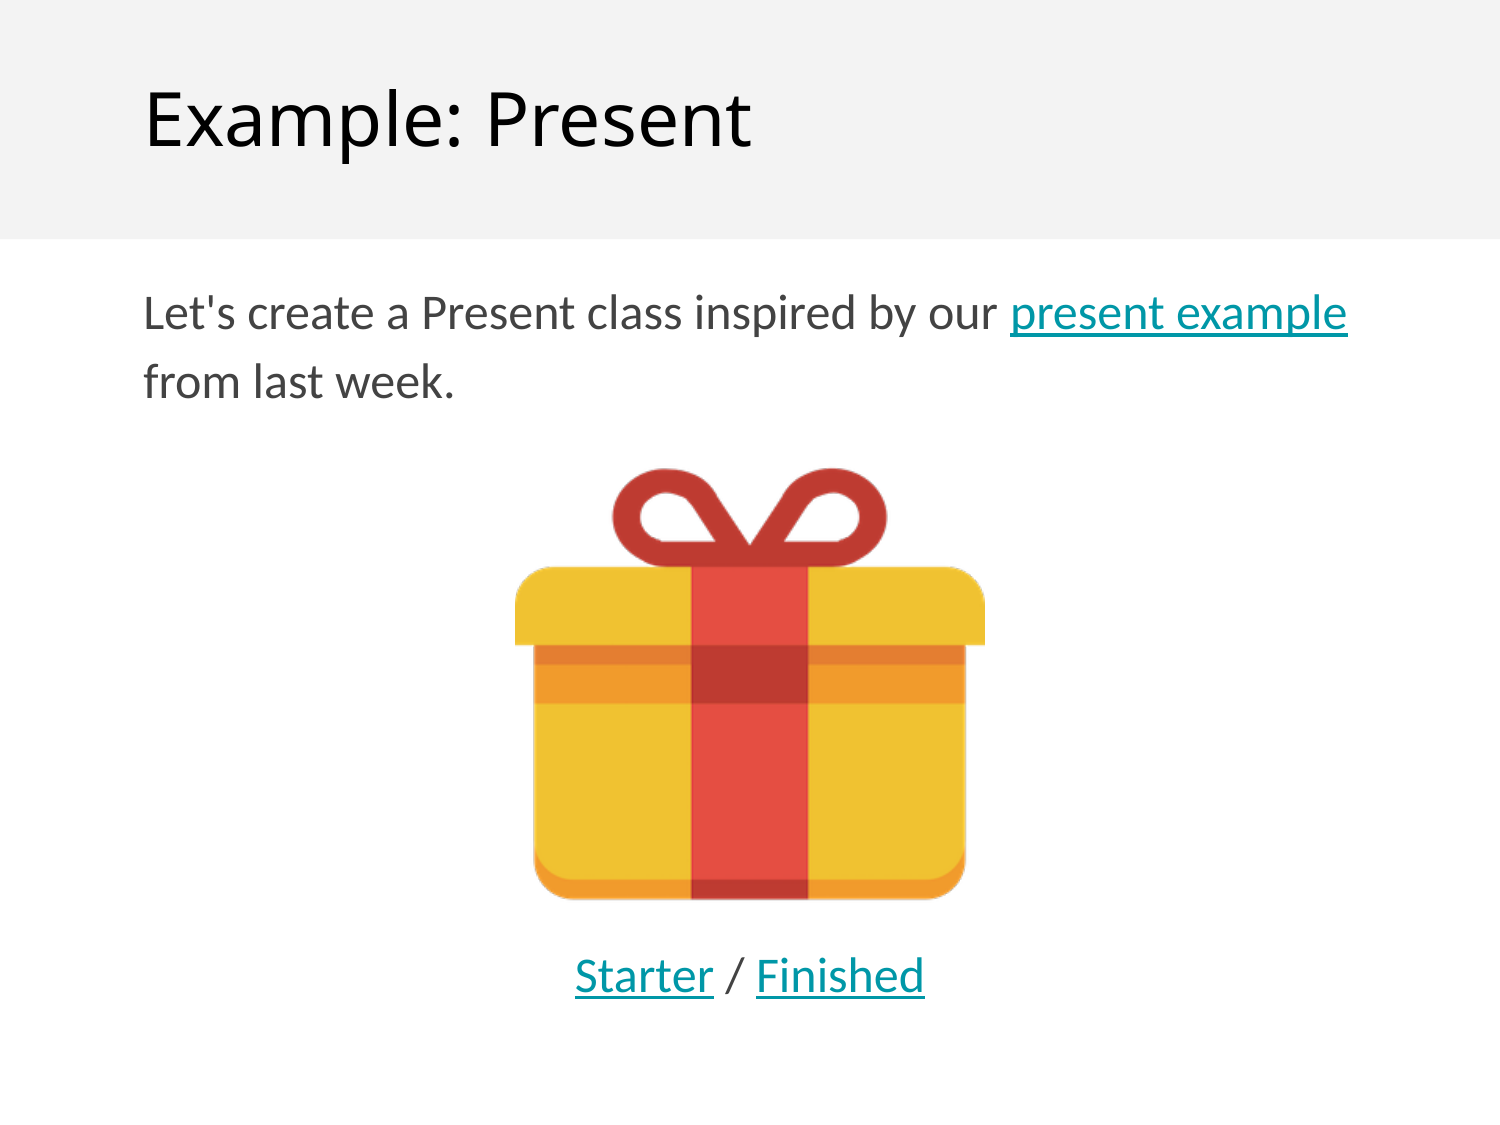

# Example: Present
Let's create a Present class inspired by our present example from last week.
Starter / Finished